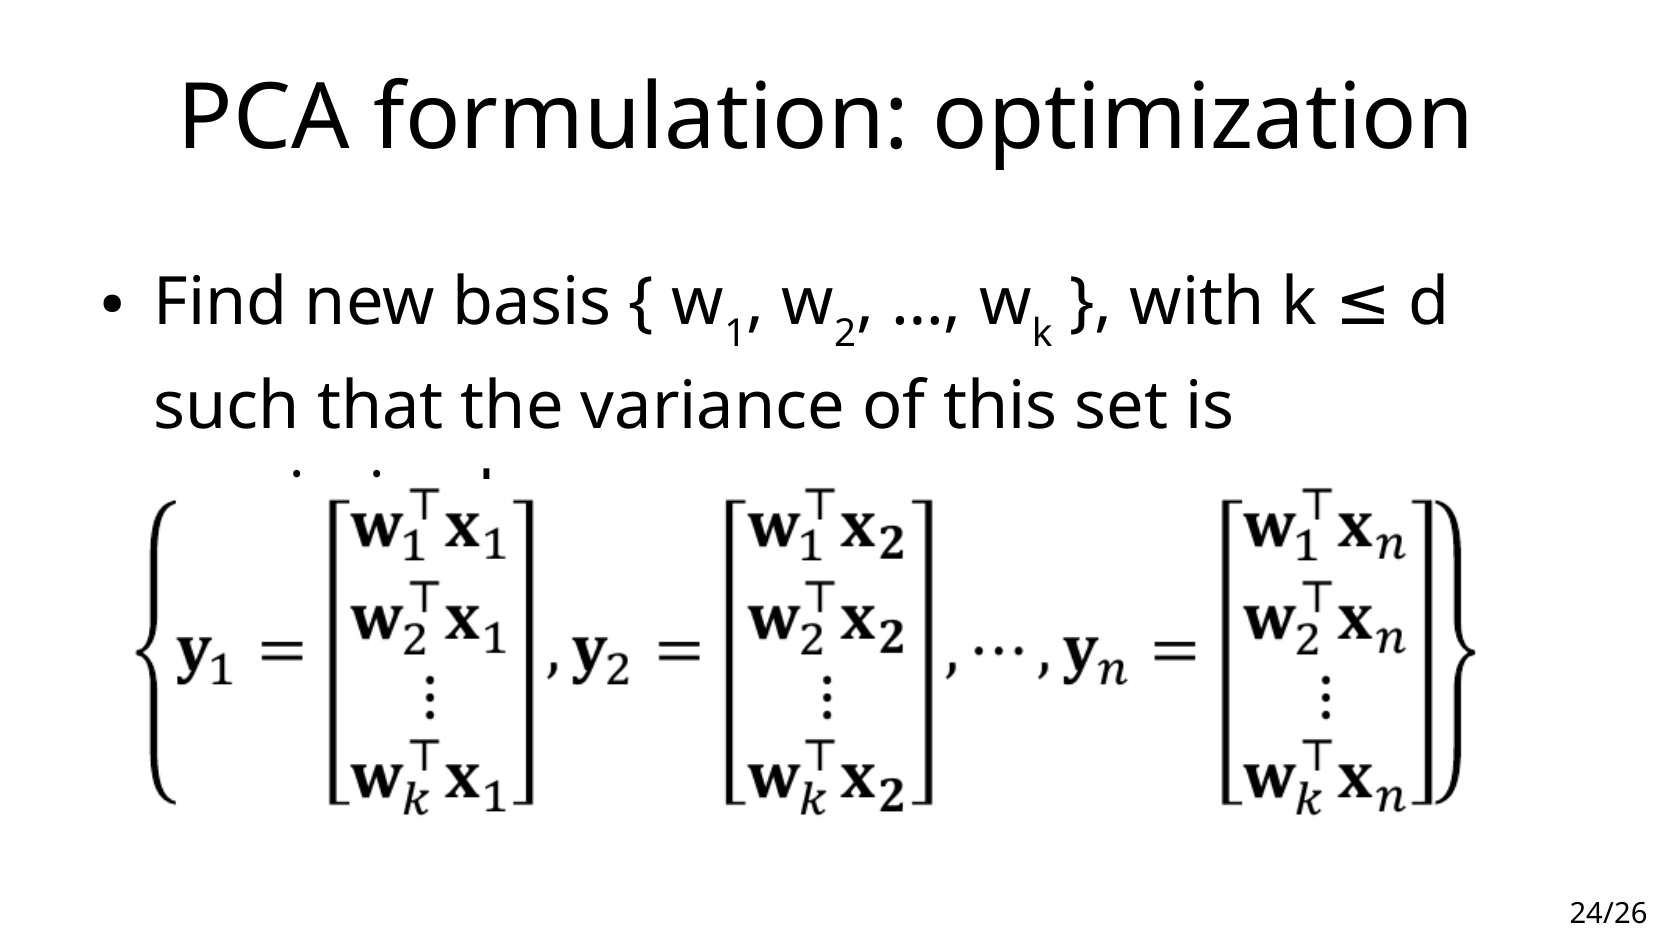

# PCA formulation: optimization
Find new basis { w1, w2, …, wk }, with k ≤ d such that the variance of this set is maximized:
24